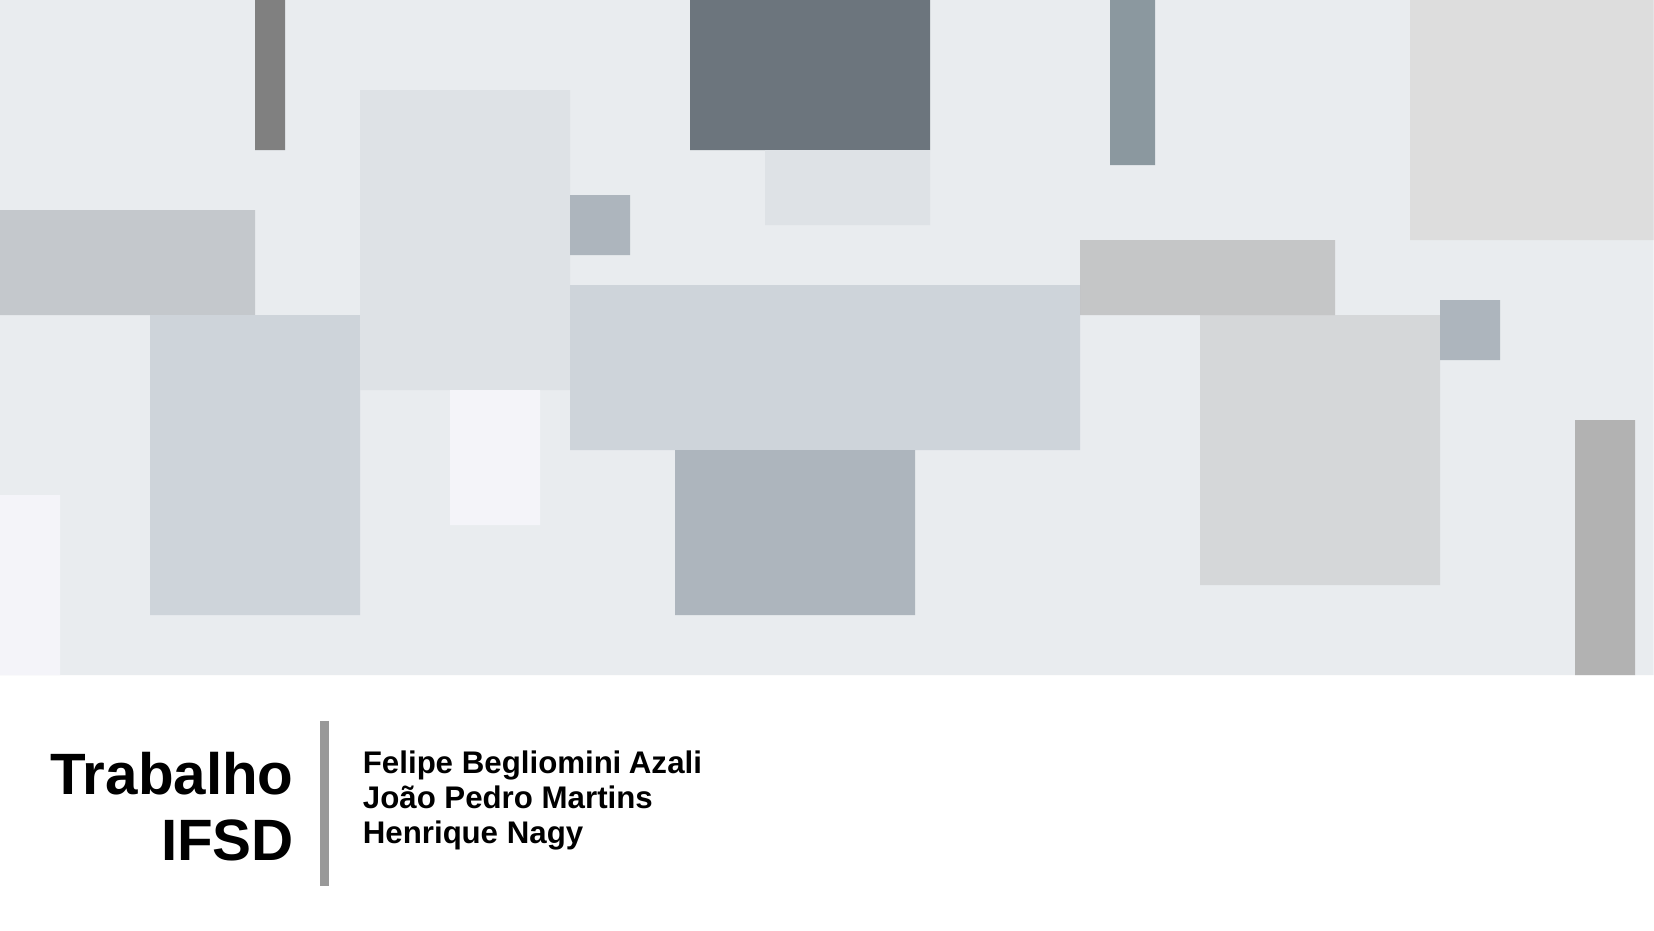

Trabalho
IFSD
Felipe Begliomini Azali
João Pedro Martins
Henrique Nagy